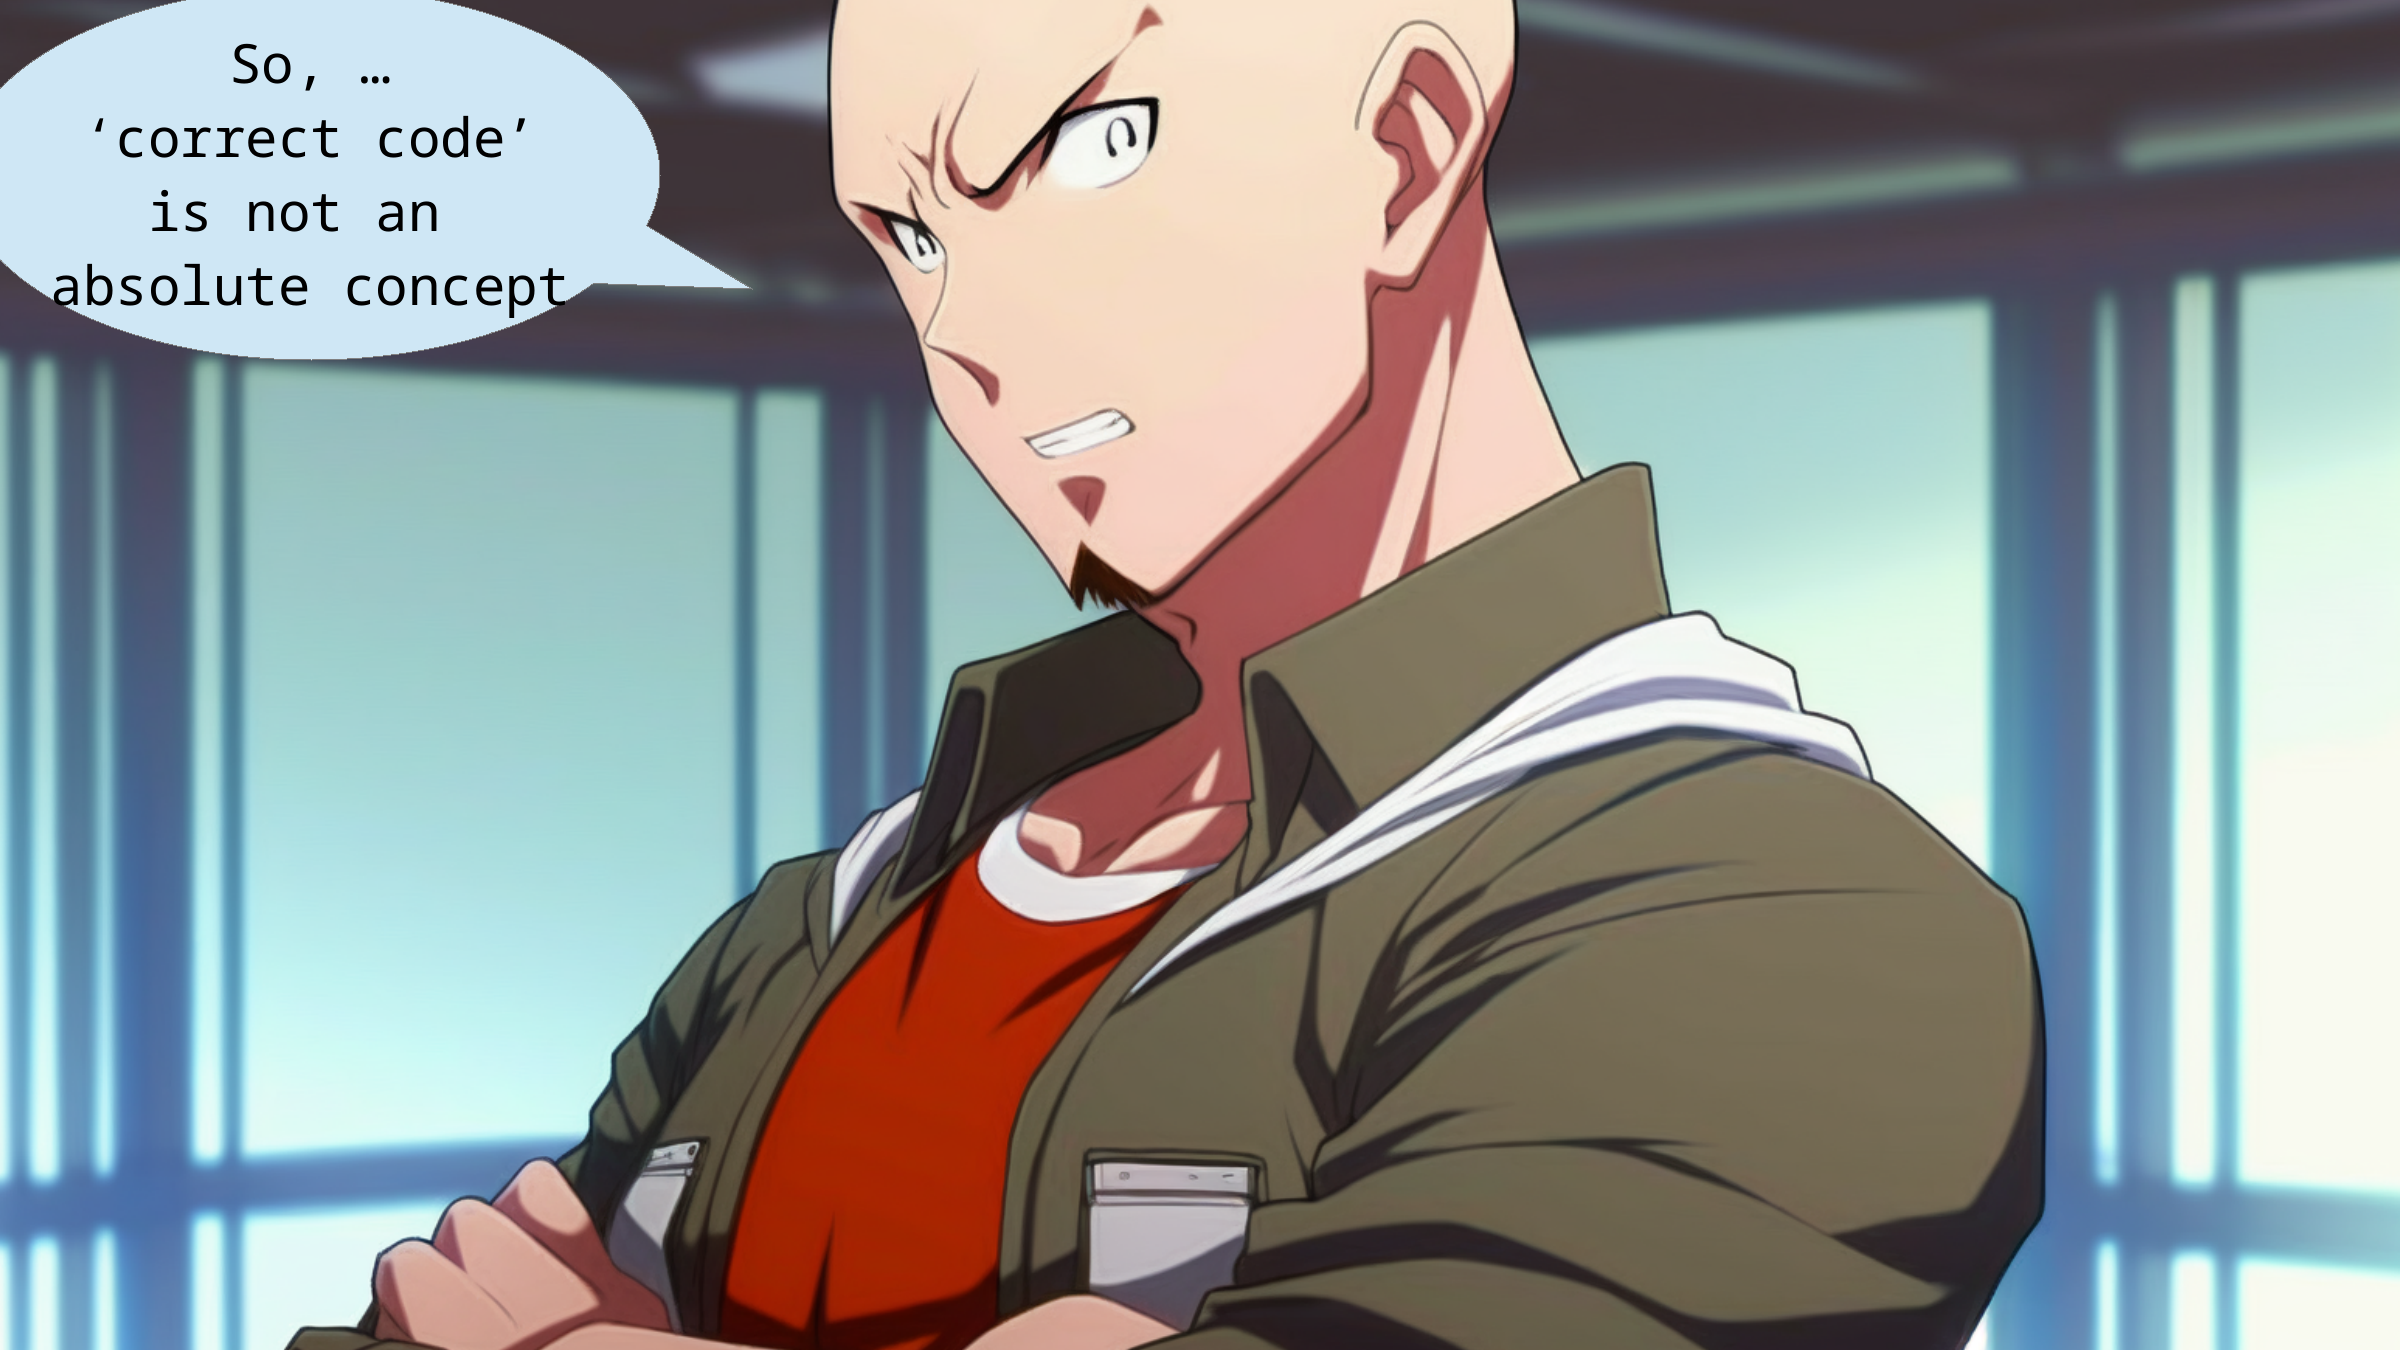

So, …
‘correct code’
is not an
absolute concept